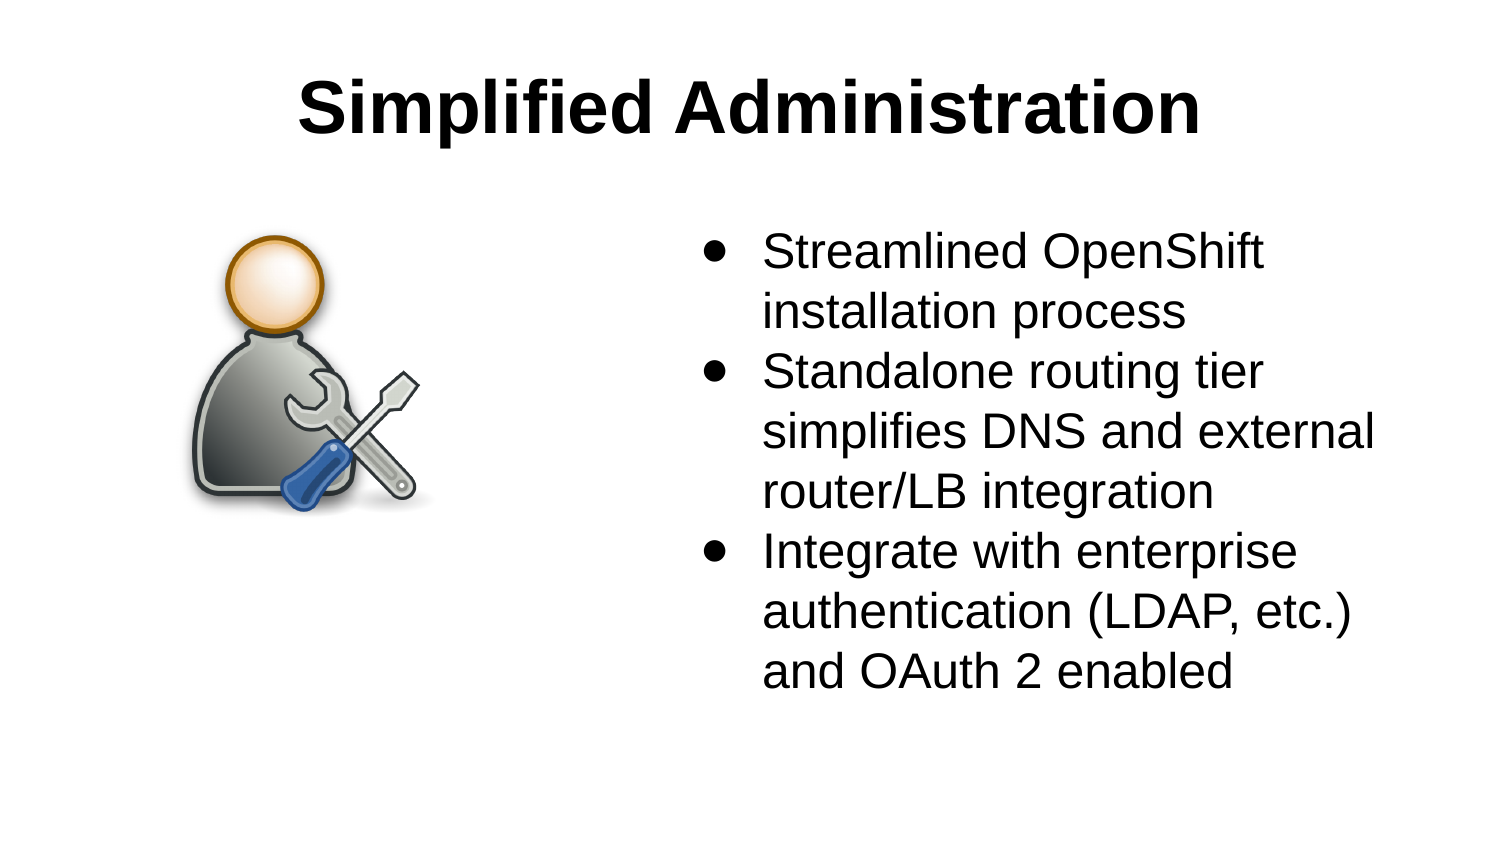

# Simplified Administration
Streamlined OpenShift installation process
Standalone routing tier simplifies DNS and external router/LB integration
Integrate with enterprise authentication (LDAP, etc.) and OAuth 2 enabled